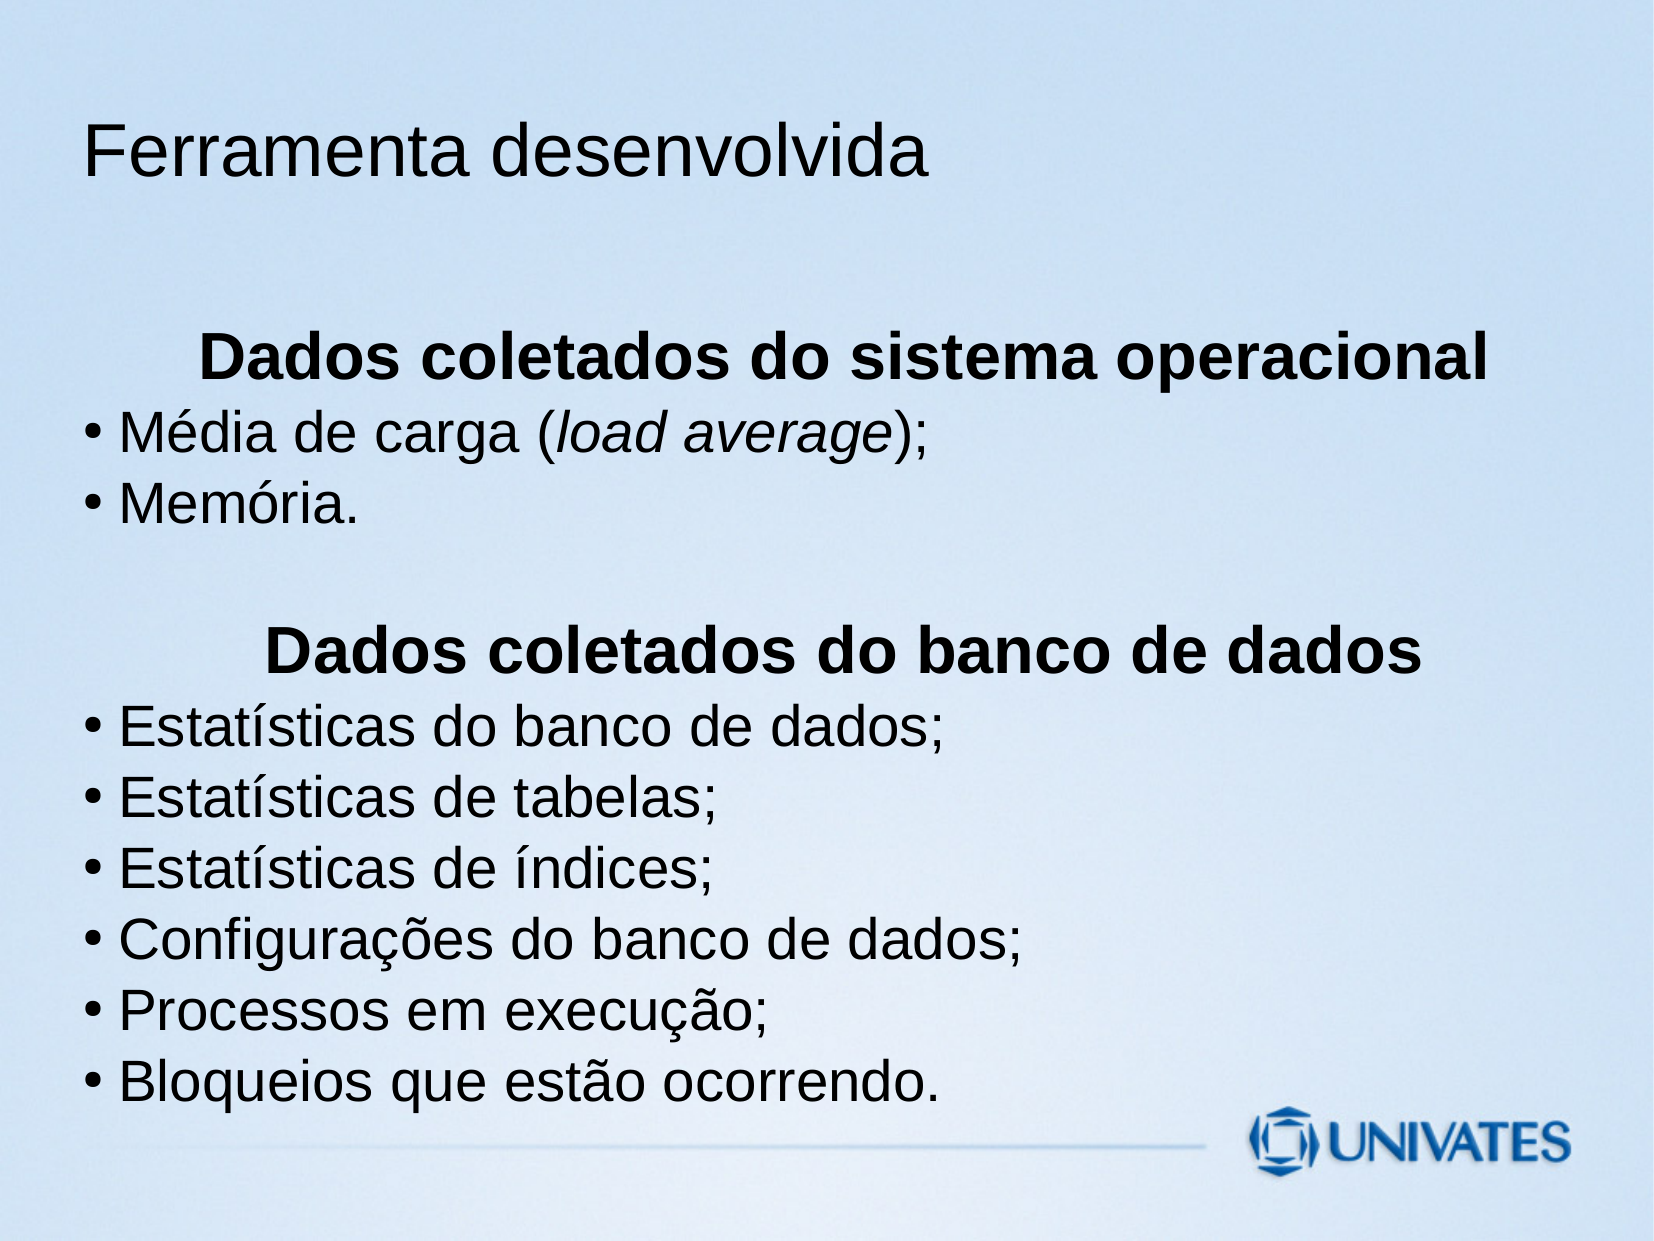

# Ferramenta desenvolvida
Dados coletados do sistema operacional
Média de carga (load average);
Memória.
Dados coletados do banco de dados
Estatísticas do banco de dados;
Estatísticas de tabelas;
Estatísticas de índices;
Configurações do banco de dados;
Processos em execução;
Bloqueios que estão ocorrendo.
13